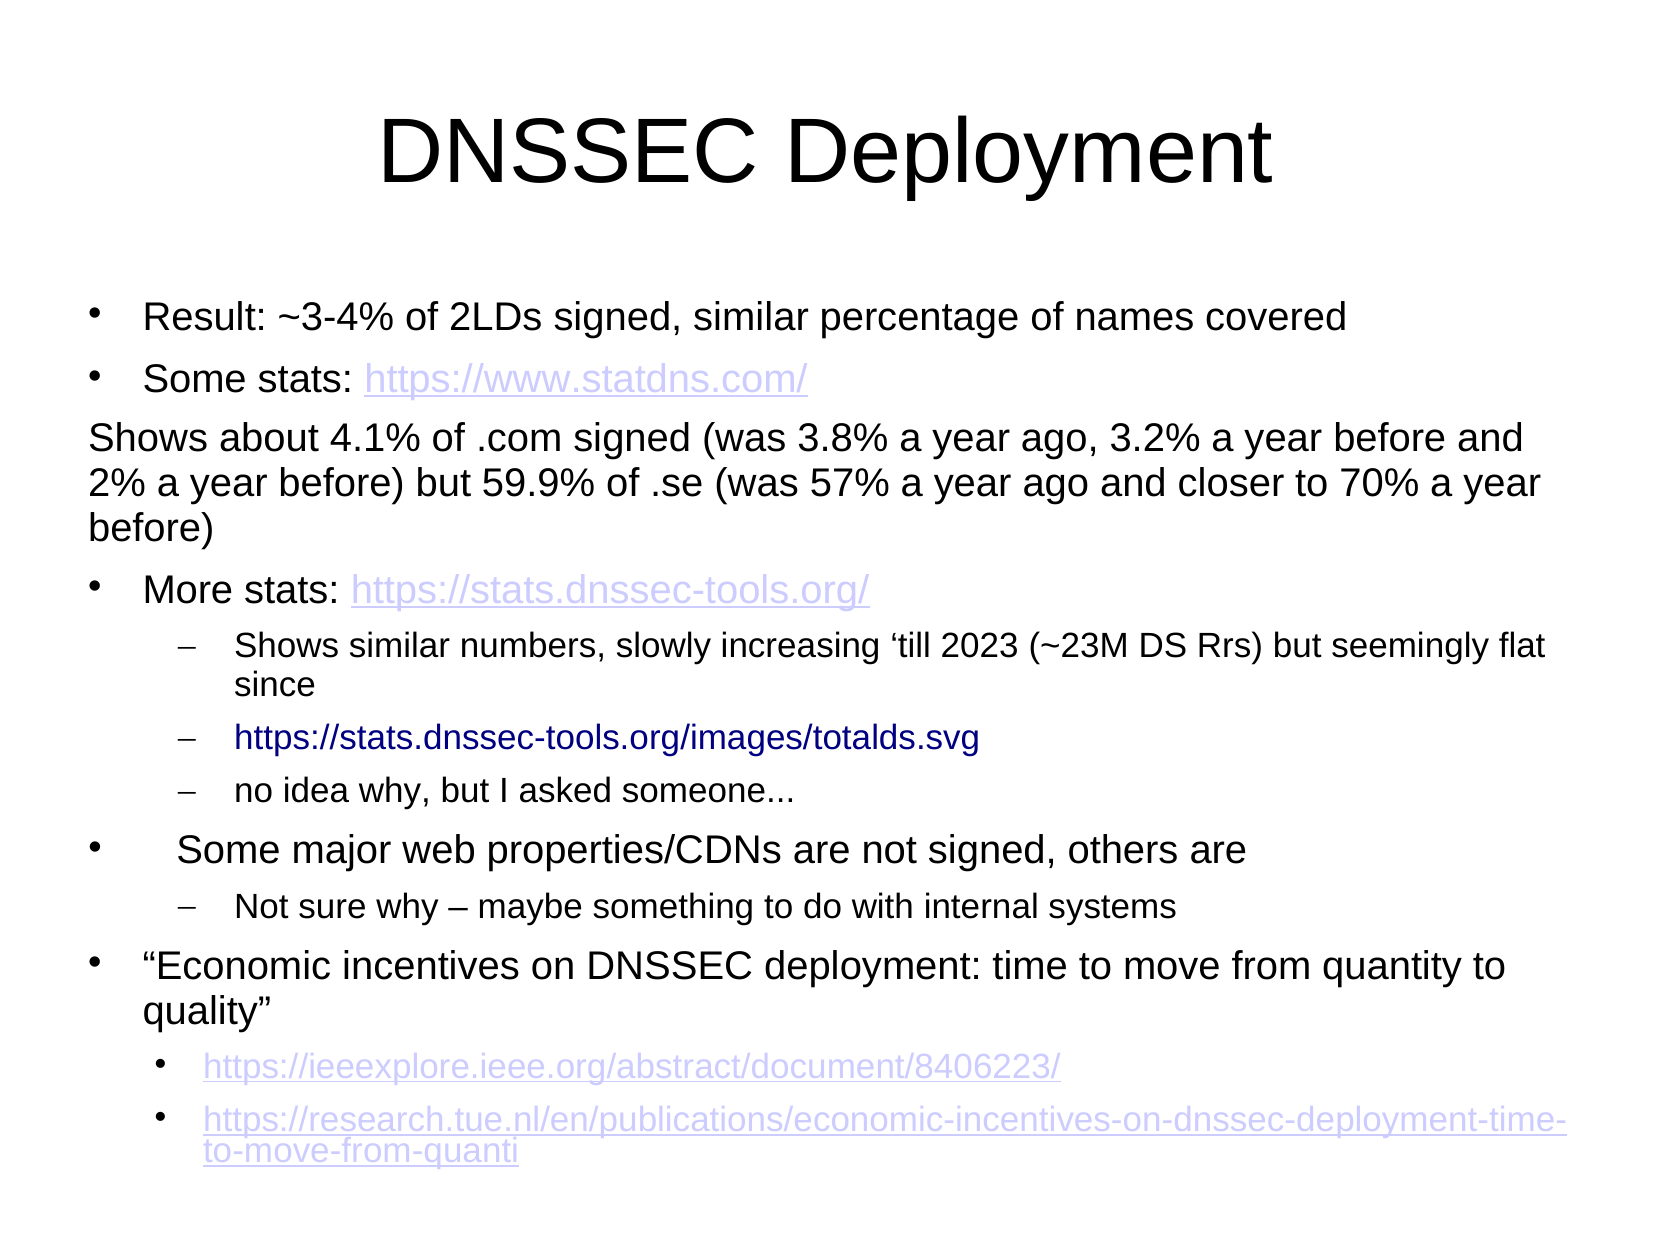

# DNSSEC Deployment
Result: ~3-4% of 2LDs signed, similar percentage of names covered
Some stats: https://www.statdns.com/
Shows about 4.1% of .com signed (was 3.8% a year ago, 3.2% a year before and 2% a year before) but 59.9% of .se (was 57% a year ago and closer to 70% a year before)
More stats: https://stats.dnssec-tools.org/
Shows similar numbers, slowly increasing ‘till 2023 (~23M DS Rrs) but seemingly flat since
https://stats.dnssec-tools.org/images/totalds.svg
no idea why, but I asked someone...
Some major web properties/CDNs are not signed, others are
Not sure why – maybe something to do with internal systems
“Economic incentives on DNSSEC deployment: time to move from quantity to quality”
https://ieeexplore.ieee.org/abstract/document/8406223/
https://research.tue.nl/en/publications/economic-incentives-on-dnssec-deployment-time-to-move-from-quanti